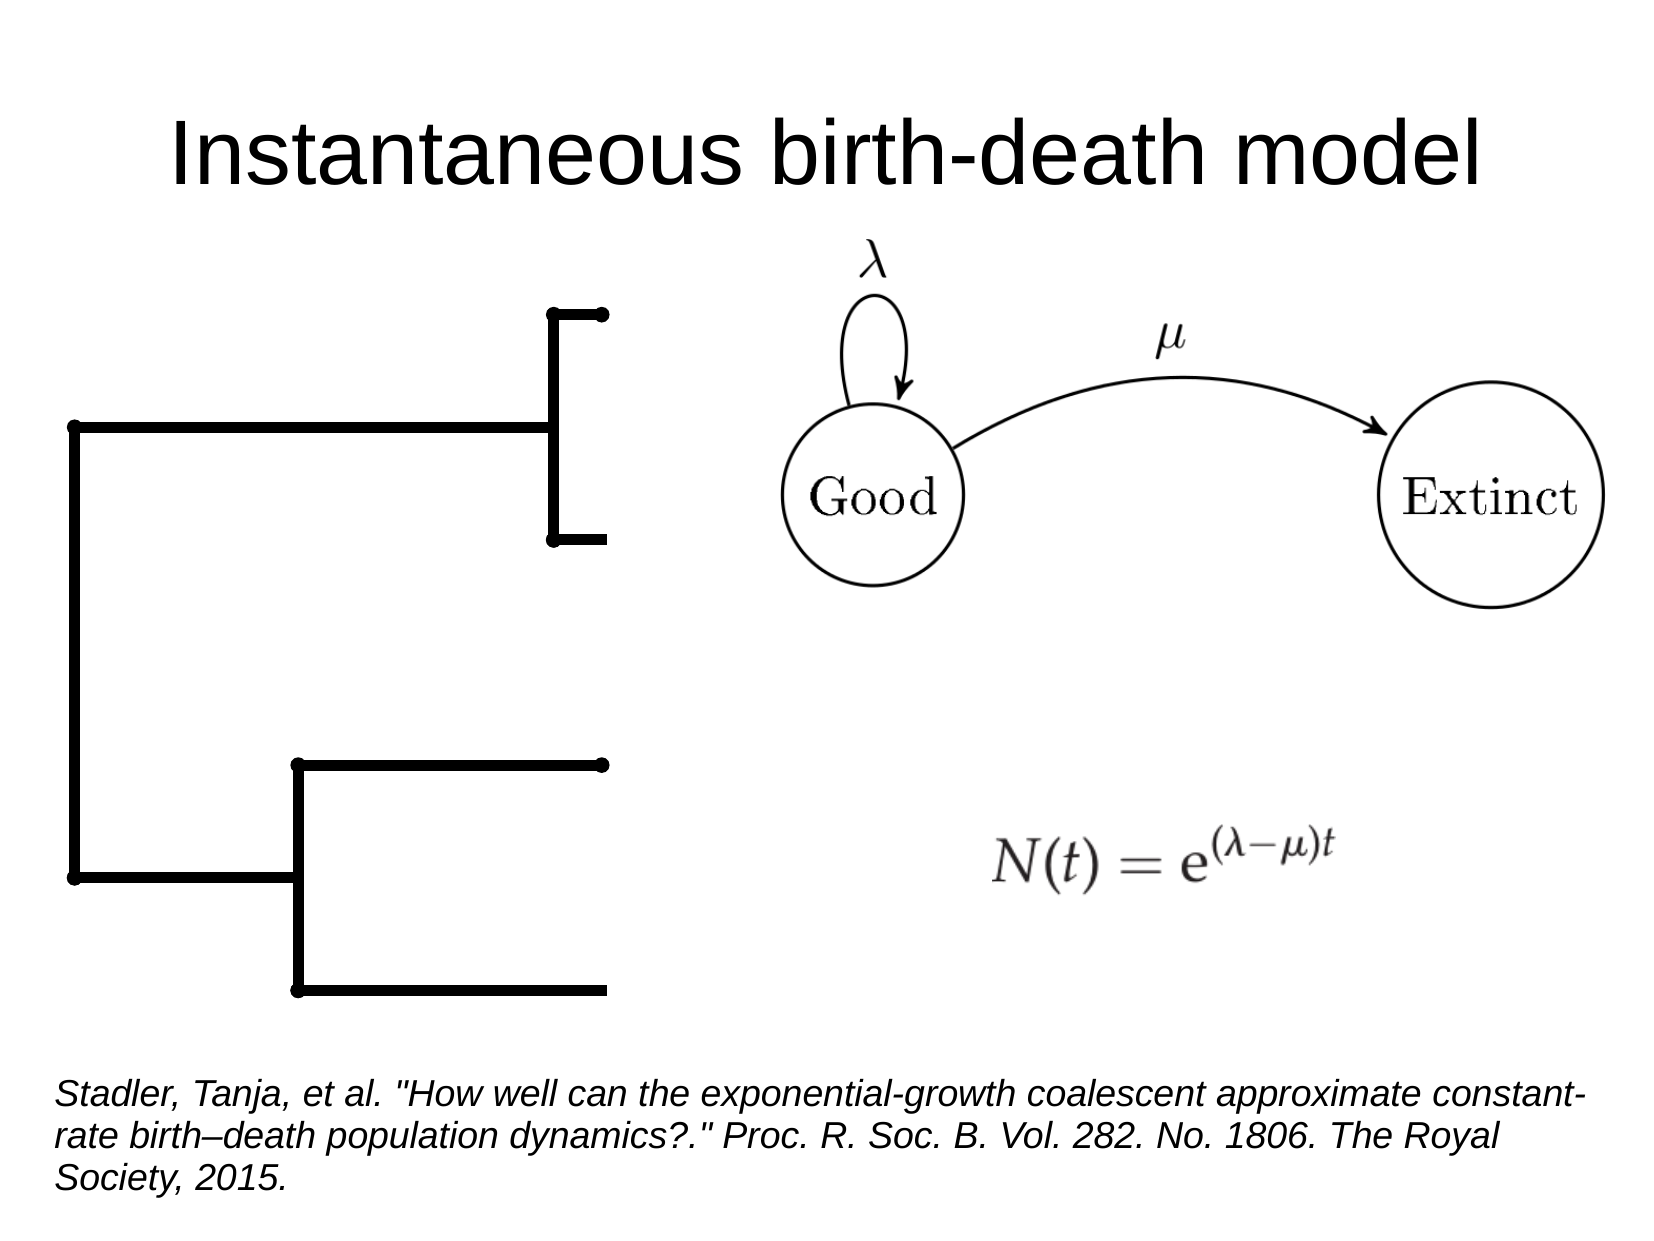

# Instantaneous birth-death model
Stadler, Tanja, et al. "How well can the exponential-growth coalescent approximate constant-rate birth–death population dynamics?." Proc. R. Soc. B. Vol. 282. No. 1806. The Royal Society, 2015.